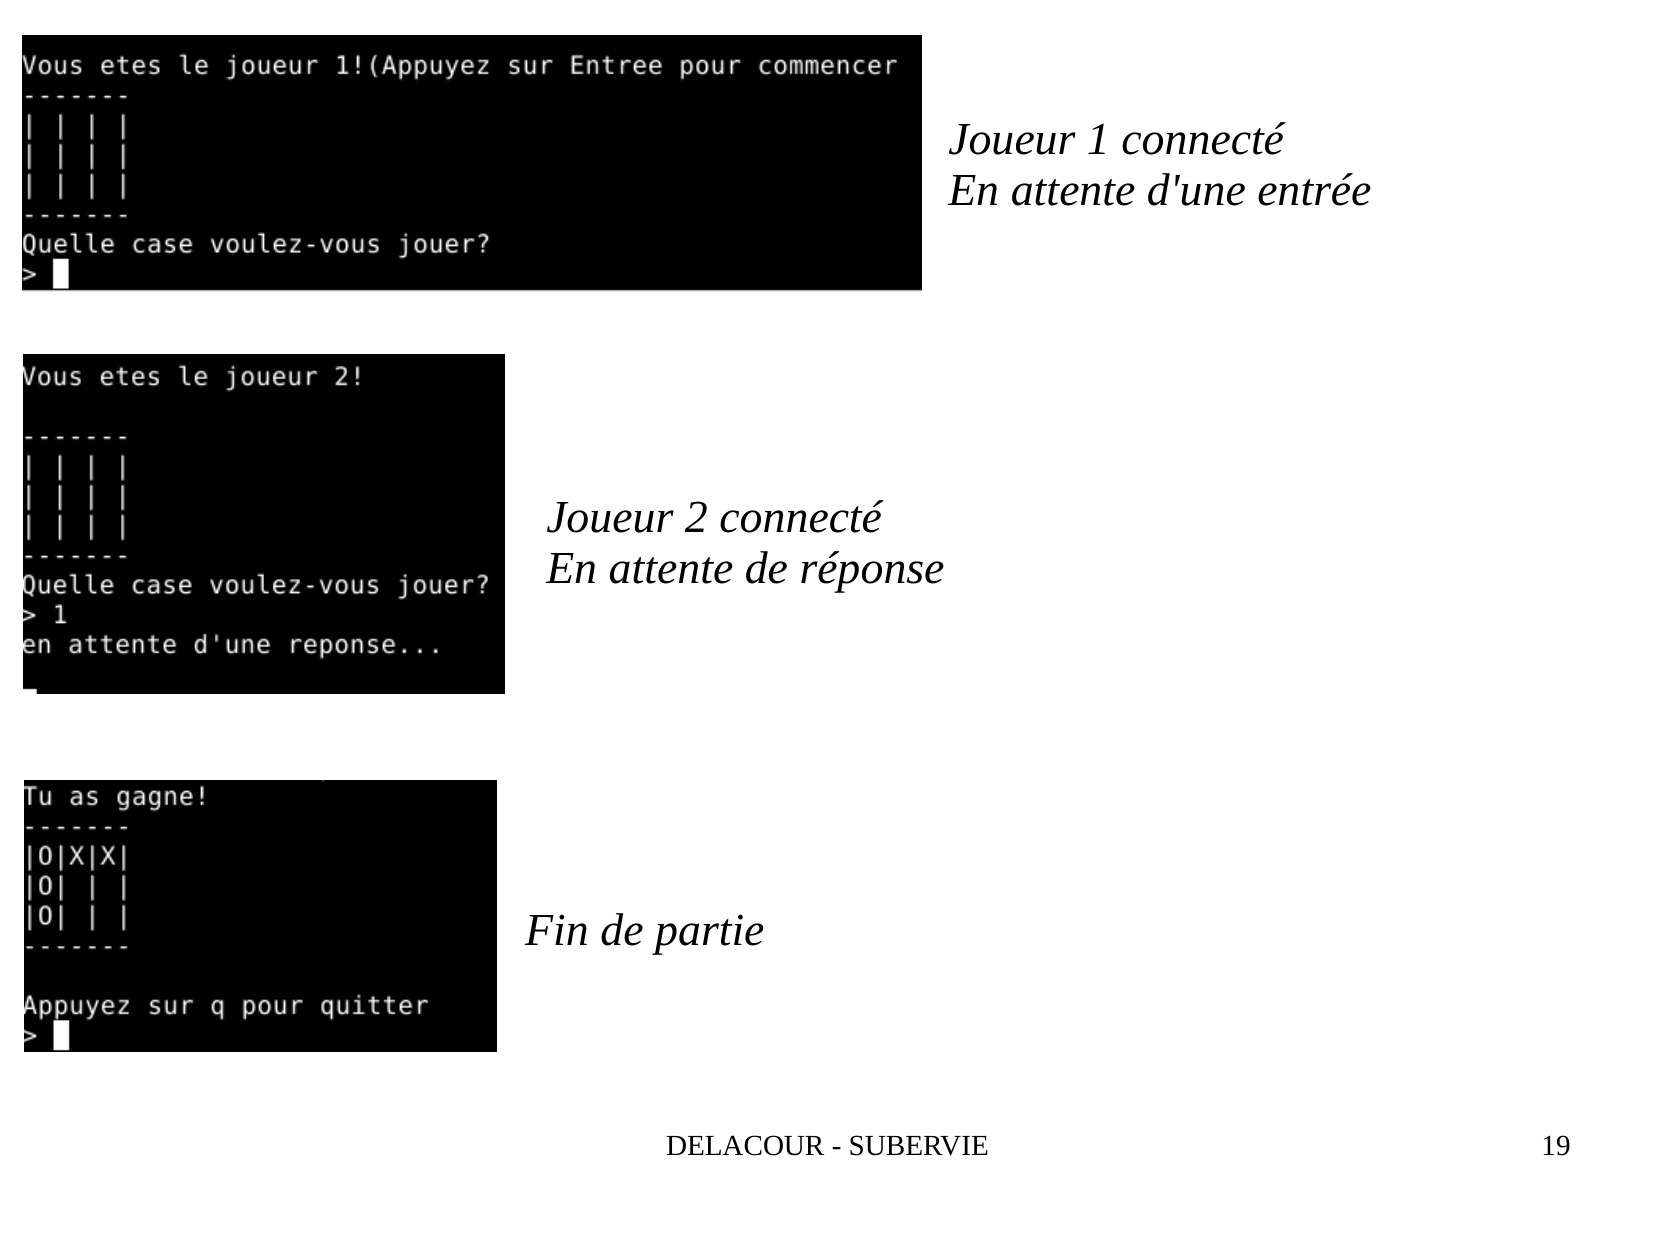

Joueur 1 connecté
En attente d'une entrée
Joueur 2 connecté
En attente de réponse
Fin de partie
DELACOUR - SUBERVIE
19